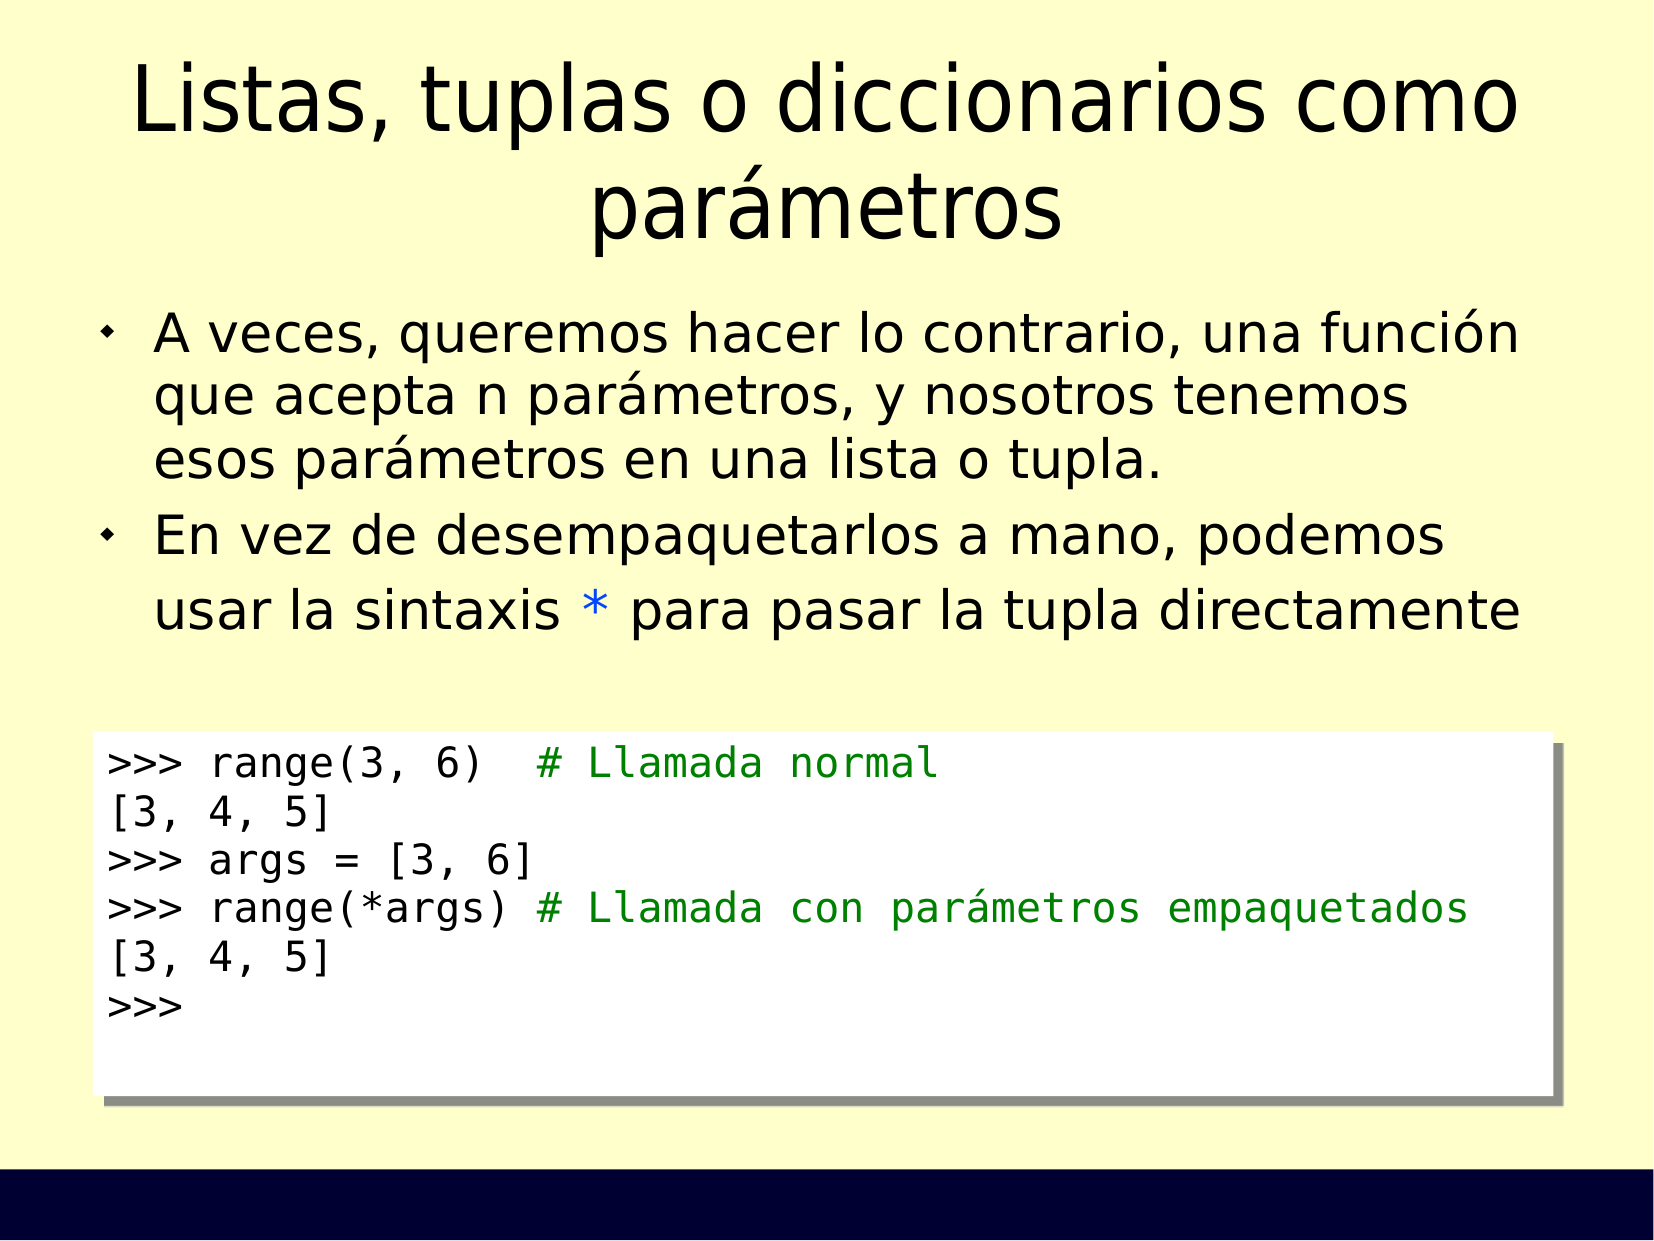

# Listas, tuplas o diccionarios como parámetros
A veces, queremos hacer lo contrario, una función que acepta n parámetros, y nosotros tenemos esos parámetros en una lista o tupla.
En vez de desempaquetarlos a mano, podemos usar la sintaxis * para pasar la tupla directamente
>>> range(3, 6) # Llamada normal
[3, 4, 5]
>>> args = [3, 6]
>>> range(*args) # Llamada con parámetros empaquetados
[3, 4, 5]
>>>